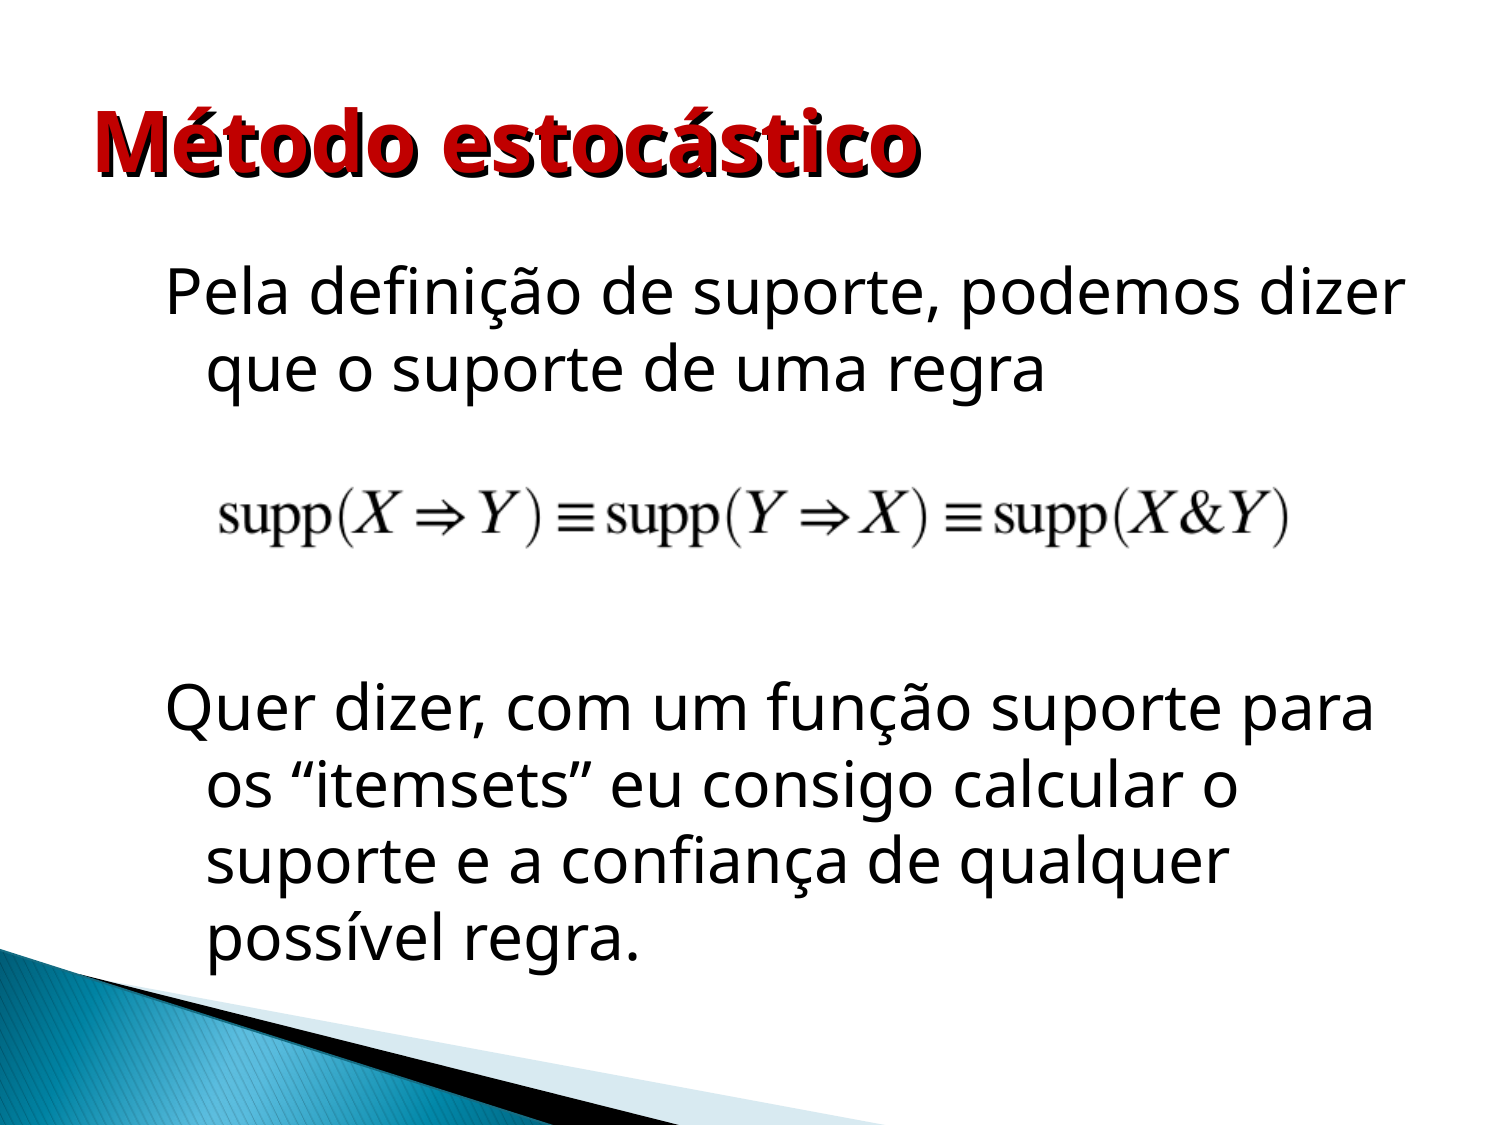

Método estocástico
# Pela definição de suporte, podemos dizer que o suporte de uma regra
Quer dizer, com um função suporte para os “itemsets” eu consigo calcular o suporte e a confiança de qualquer possível regra.